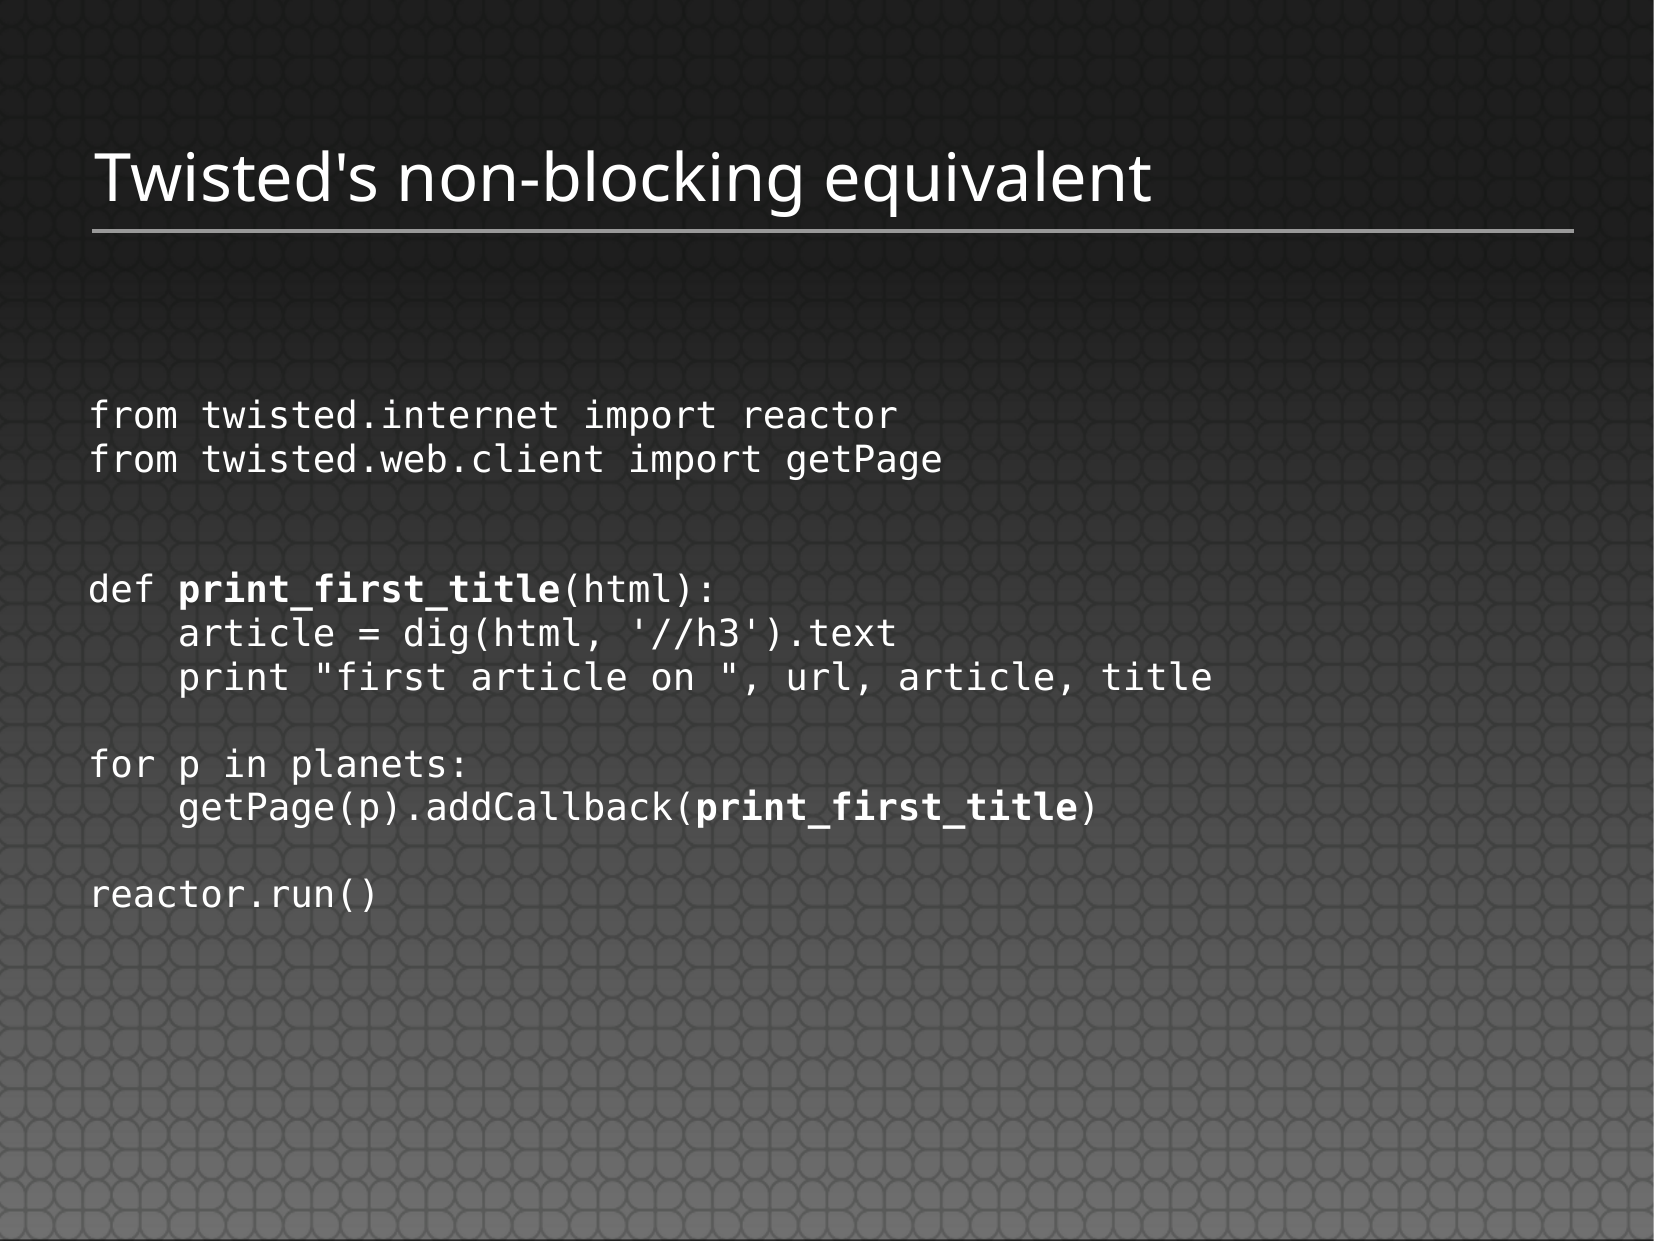

# Twisted's non-blocking equivalent
from twisted.internet import reactor
from twisted.web.client import getPage
def print_first_title(html):
 article = dig(html, '//h3').text
 print "first article on ", url, article, title
for p in planets:
 getPage(p).addCallback(print_first_title)
reactor.run()